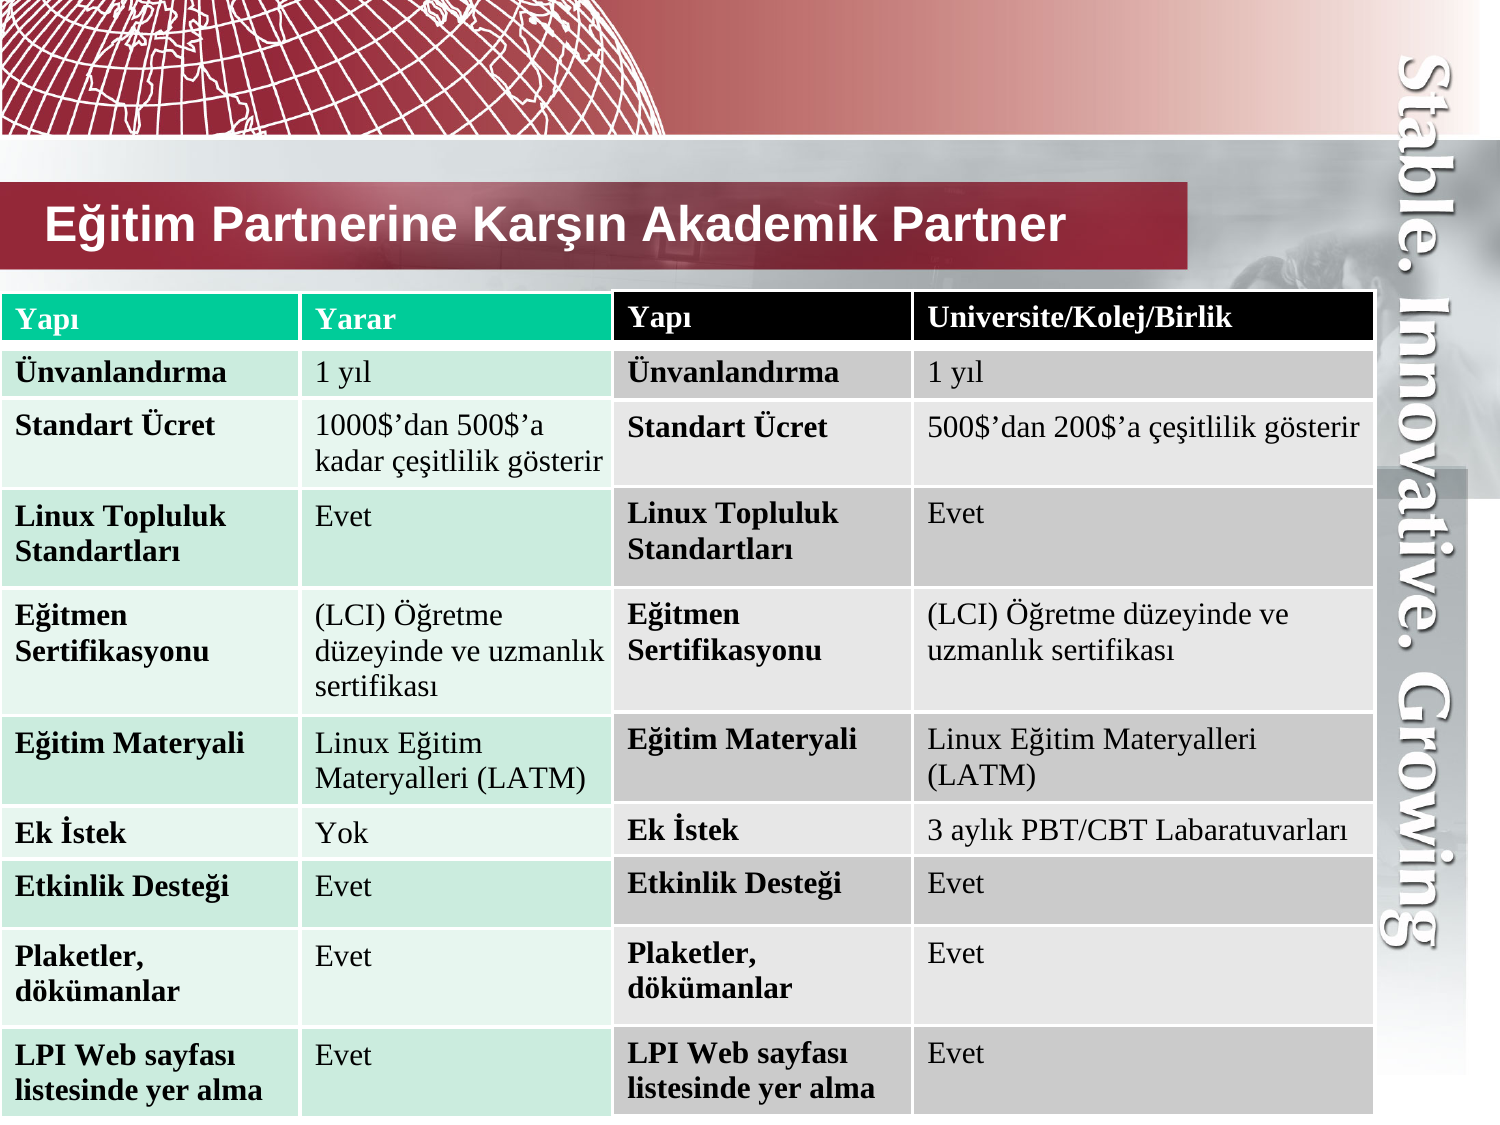

Eğitim Partnerine Karşın Akademik Partner
| Yapı | Universite/Kolej/Birlik |
| --- | --- |
| Ünvanlandırma | 1 yıl |
| Standart Ücret | 500$’dan 200$’a çeşitlilik gösterir |
| Linux Topluluk Standartları | Evet |
| Eğitmen Sertifikasyonu | (LCI) Öğretme düzeyinde ve uzmanlık sertifikası |
| Eğitim Materyali | Linux Eğitim Materyalleri (LATM) |
| Ek İstek | 3 aylık PBT/CBT Labaratuvarları |
| Etkinlik Desteği | Evet |
| Plaketler, dökümanlar | Evet |
| LPI Web sayfası listesinde yer alma | Evet |
| Yapı | Yarar |
| --- | --- |
| Ünvanlandırma | 1 yıl |
| Standart Ücret | 1000$’dan 500$’a kadar çeşitlilik gösterir |
| Linux Topluluk Standartları | Evet |
| Eğitmen Sertifikasyonu | (LCI) Öğretme düzeyinde ve uzmanlık sertifikası |
| Eğitim Materyali | Linux Eğitim Materyalleri (LATM) |
| Ek İstek | Yok |
| Etkinlik Desteği | Evet |
| Plaketler, dökümanlar | Evet |
| LPI Web sayfası listesinde yer alma | Evet |